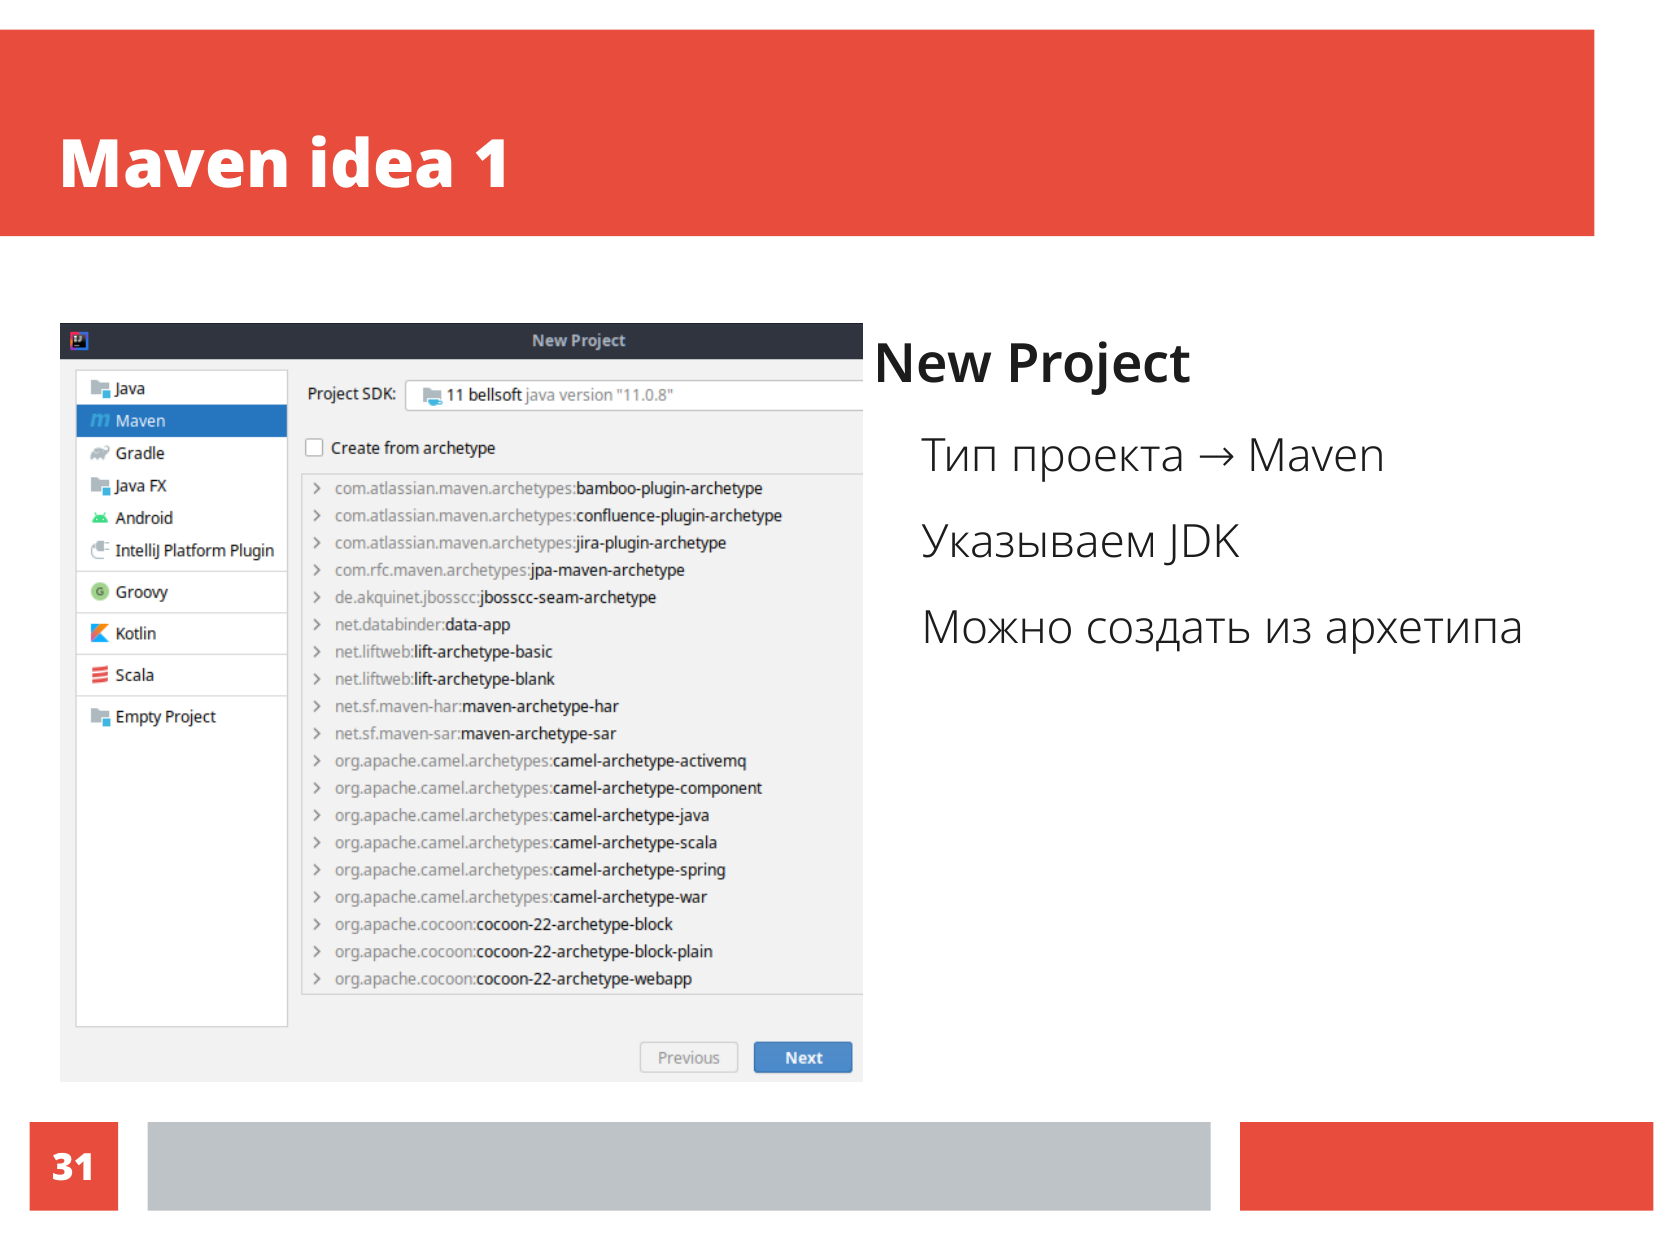

# Maven idea 1
New Project
Тип проекта → Maven
Указываем JDK
Можно создать из архетипа
31